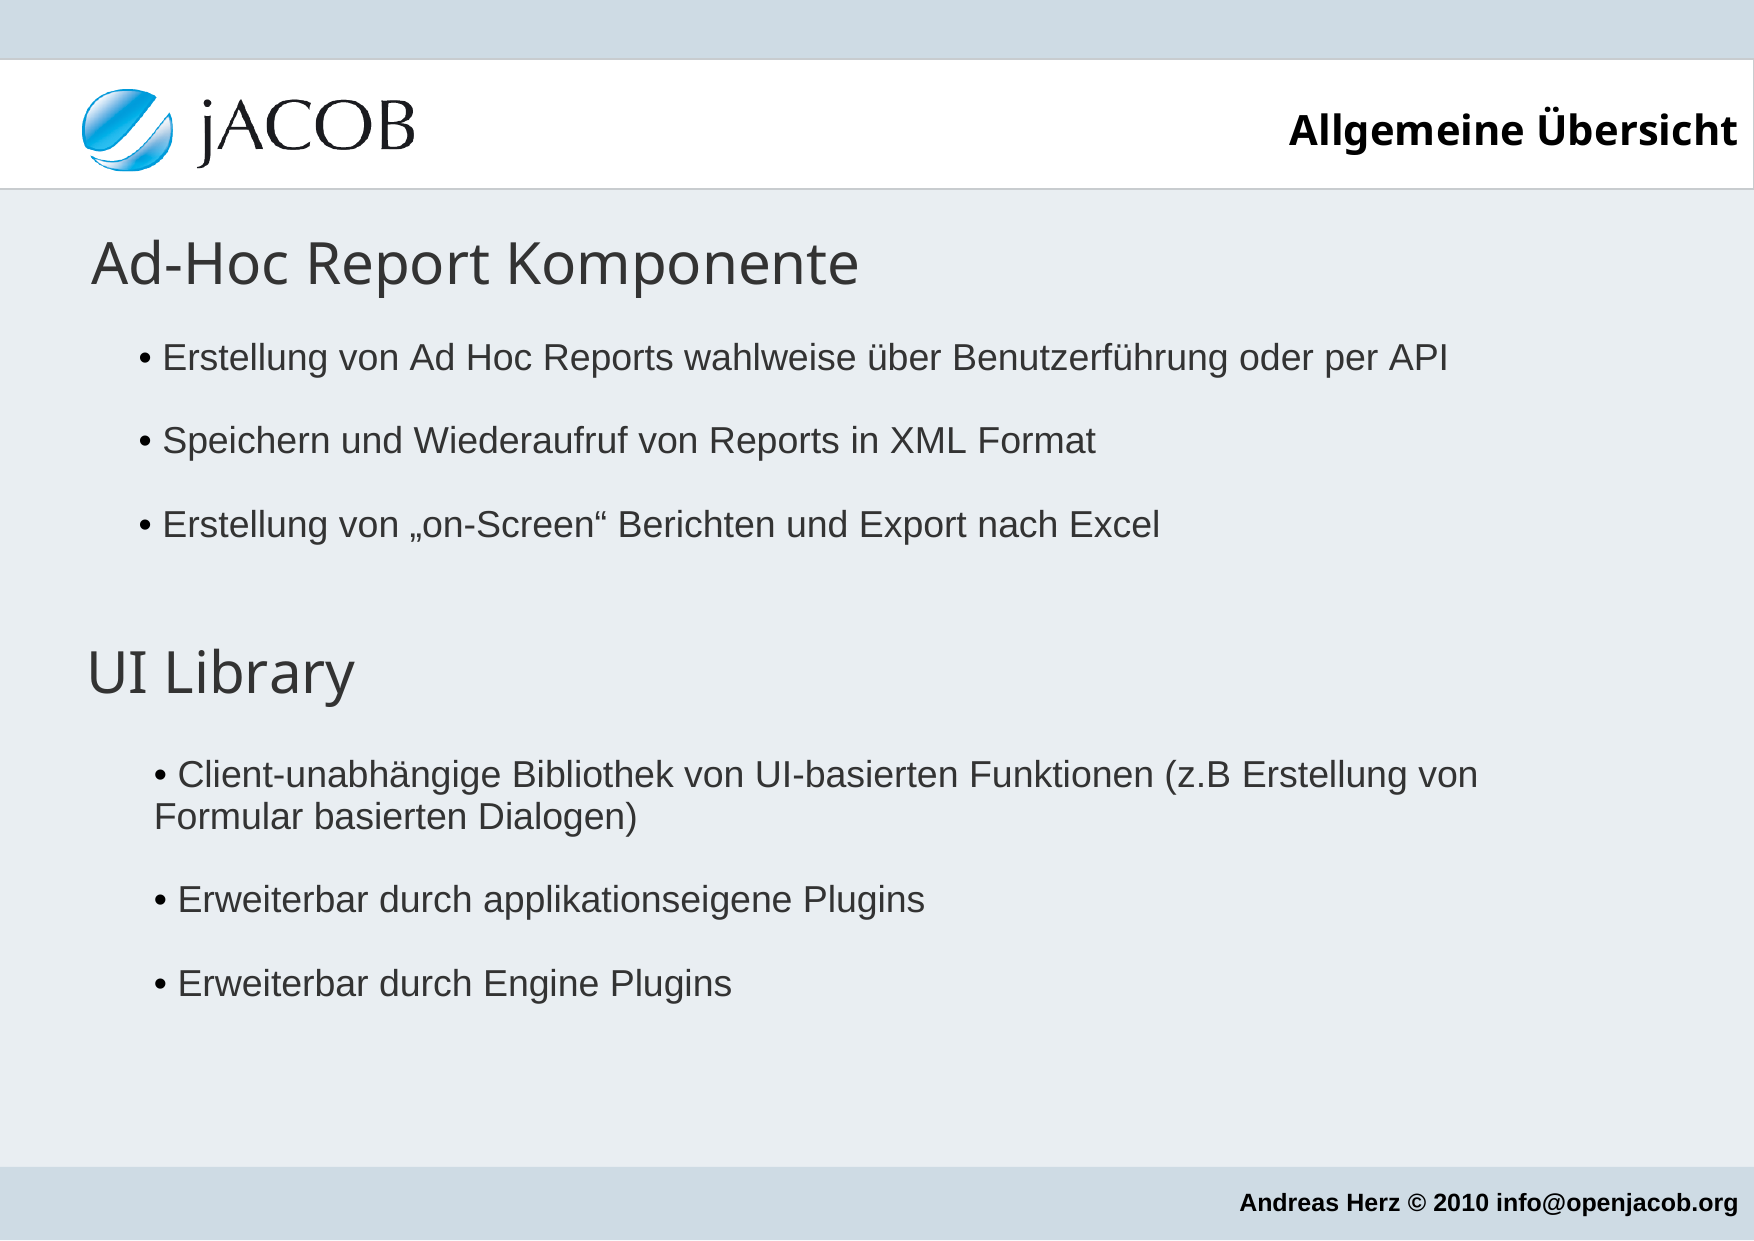

# Allgemeine Übersicht
Ad-Hoc Report Komponente
 Erstellung von Ad Hoc Reports wahlweise über Benutzerführung oder per API
 Speichern und Wiederaufruf von Reports in XML Format
 Erstellung von „on-Screen“ Berichten und Export nach Excel
UI Library
 Client-unabhängige Bibliothek von UI-basierten Funktionen (z.B Erstellung von Formular basierten Dialogen)
 Erweiterbar durch applikationseigene Plugins
 Erweiterbar durch Engine Plugins
Andreas Herz © 2010 info@openjacob.org